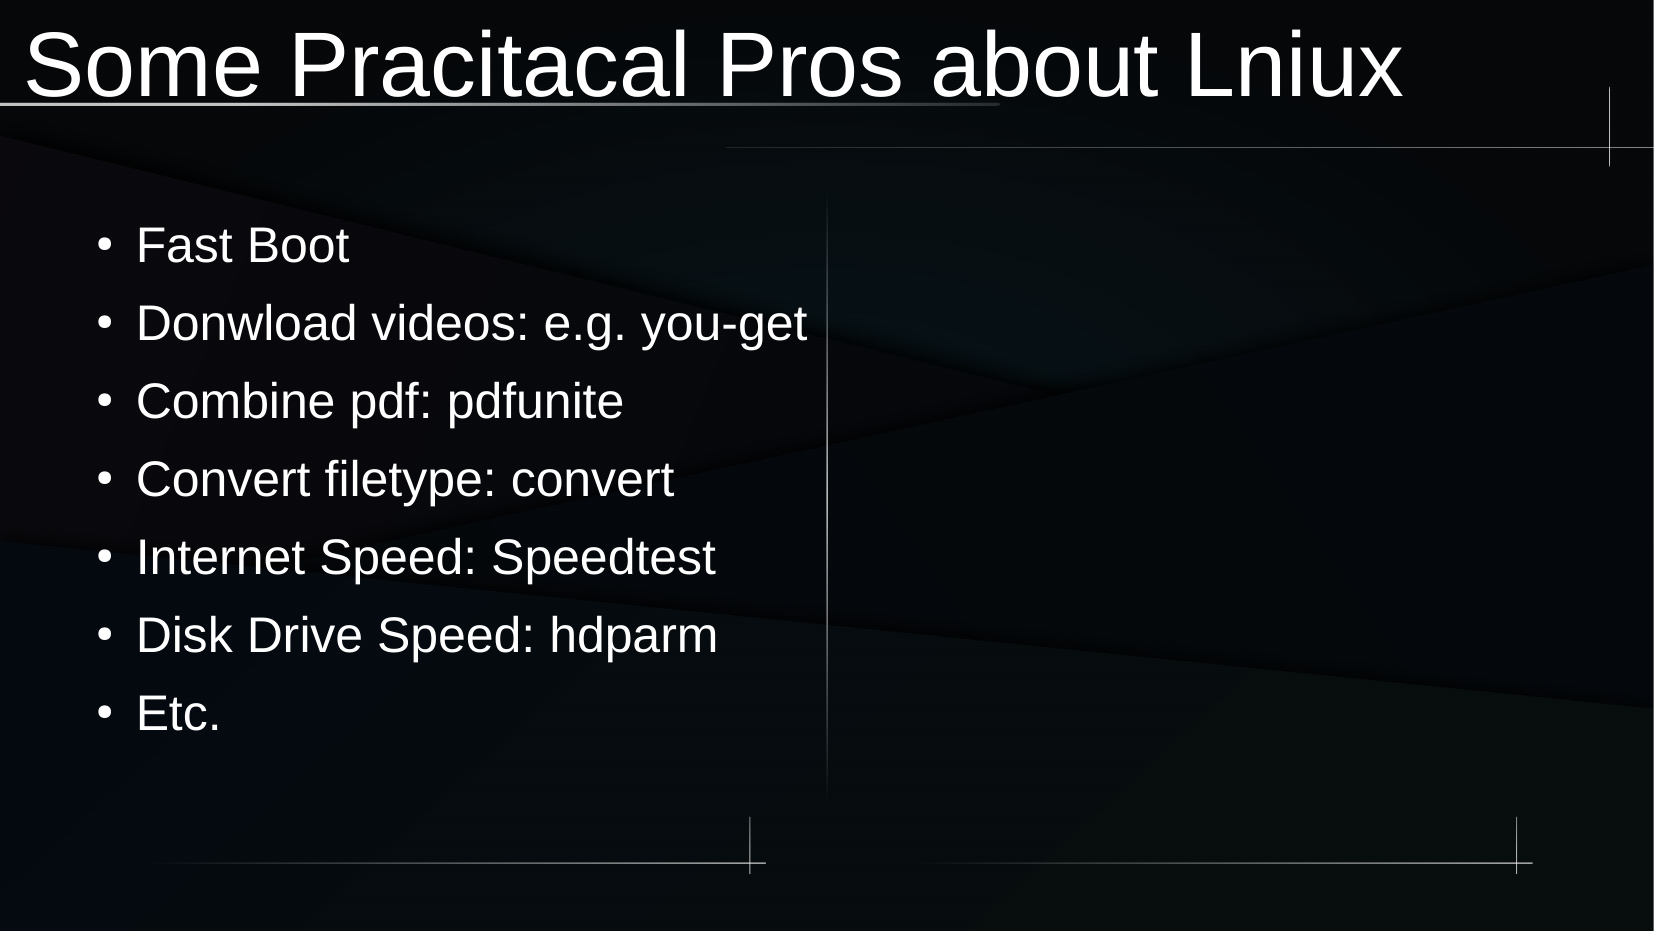

# Some Pracitacal Pros about Lniux
Fast Boot
Donwload videos: e.g. you-get
Combine pdf: pdfunite
Convert filetype: convert
Internet Speed: Speedtest
Disk Drive Speed: hdparm
Etc.